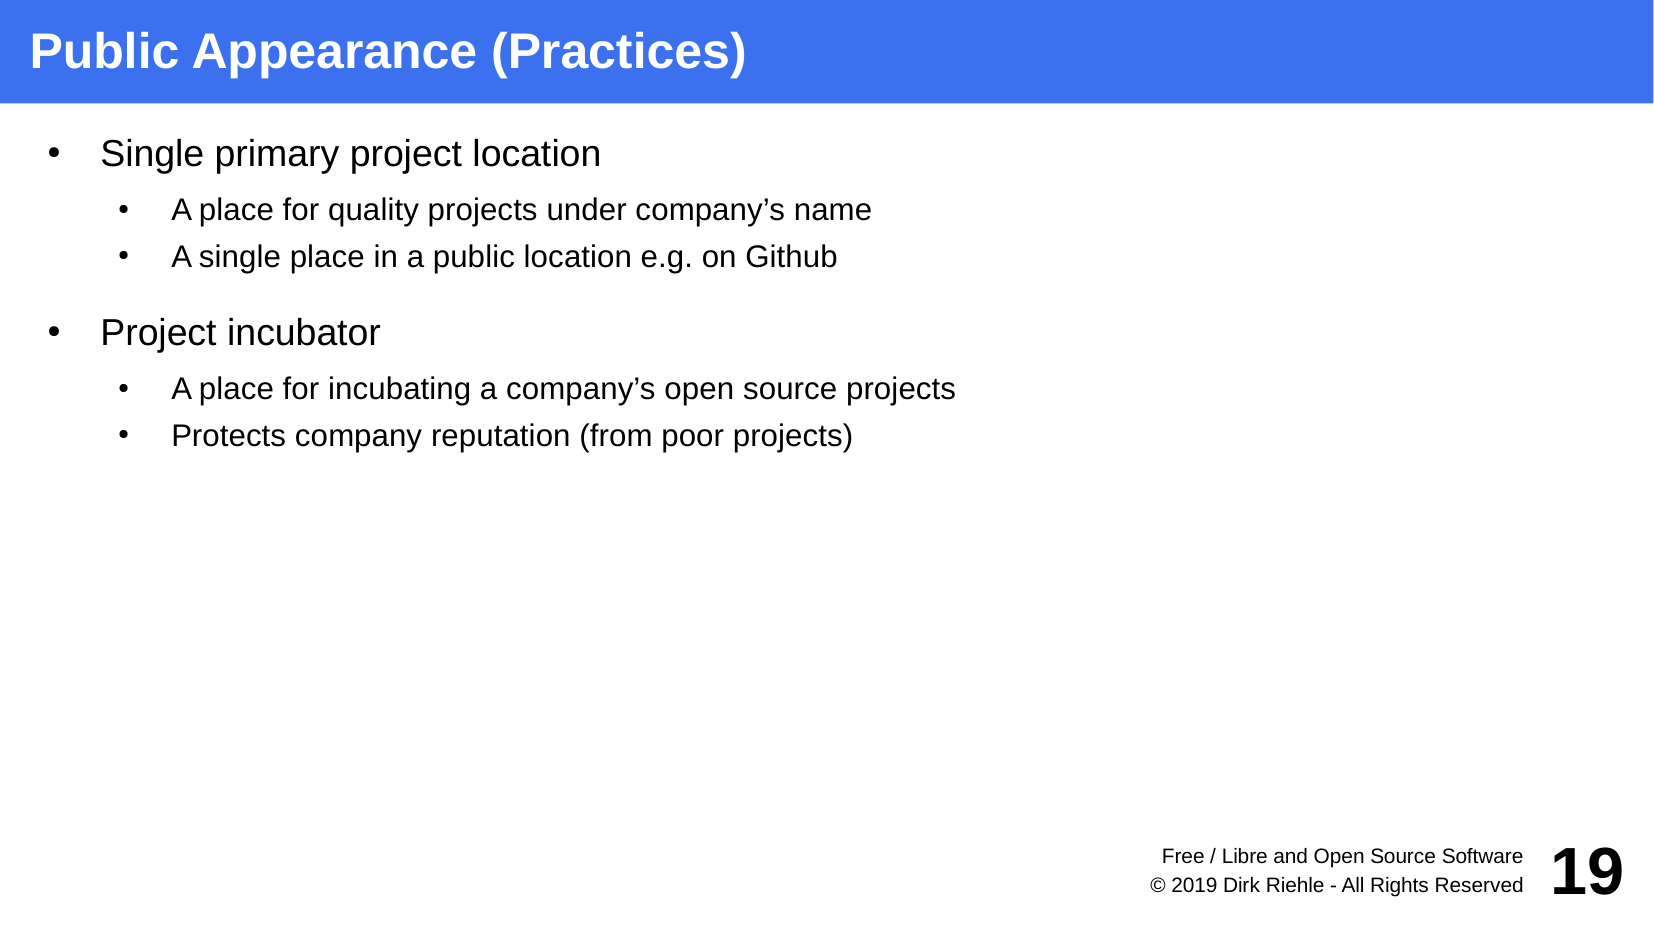

# Public Appearance (Practices)
Single primary project location
A place for quality projects under company’s name
A single place in a public location e.g. on Github
Project incubator
A place for incubating a company’s open source projects
Protects company reputation (from poor projects)
Free / Libre and Open Source Software
19
© 2019 Dirk Riehle - All Rights Reserved